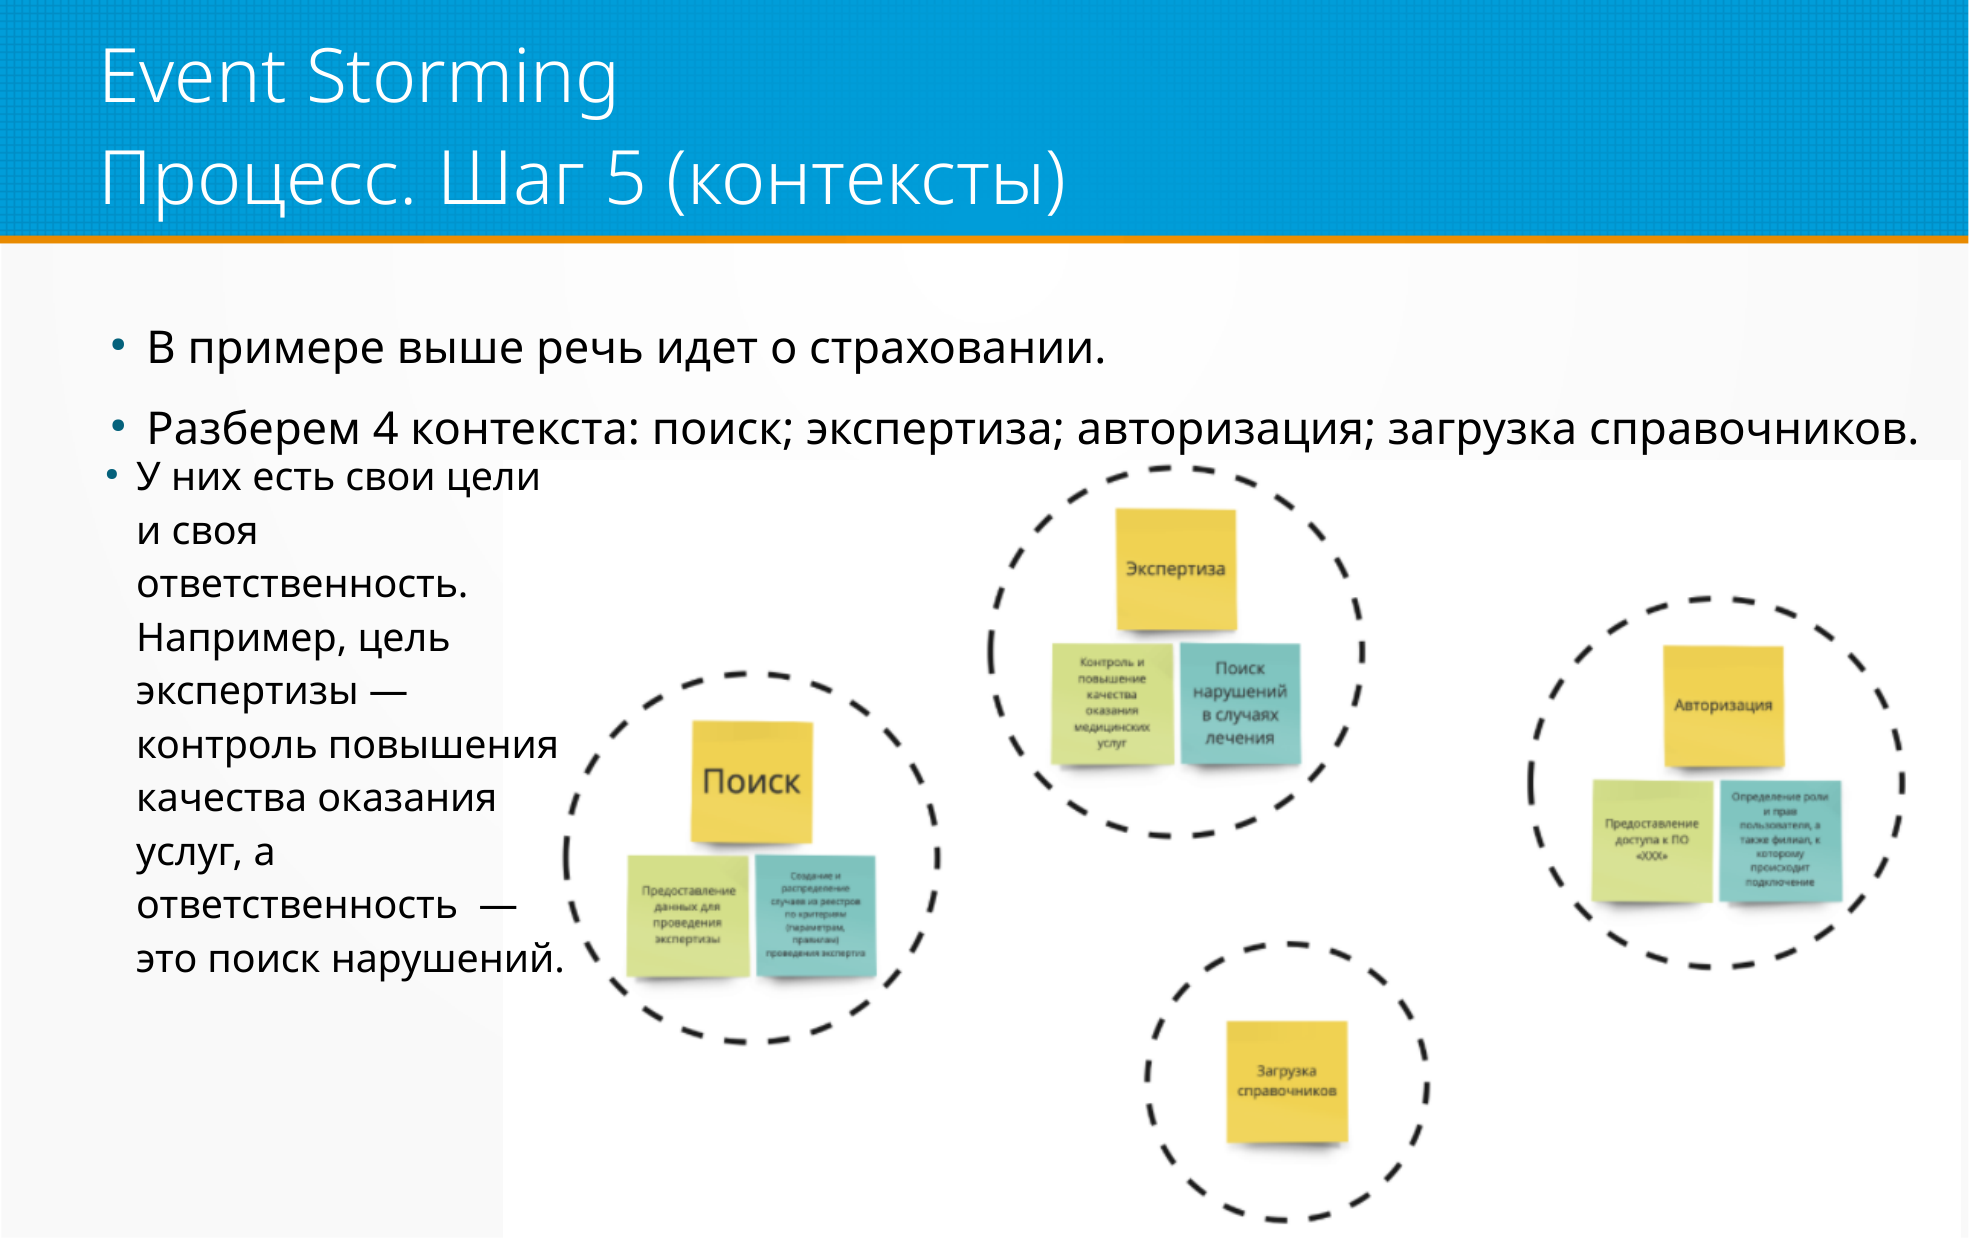

# Event Storming Процесс. Шаг 5 (контексты)
В примере выше речь идет о страховании.
Разберем 4 контекста: поиск; экспертиза; авторизация; загрузка справочников.
У них есть свои цели и своя ответственность. Например, цель экспертизы — контроль повышения качества оказания услуг, а ответственность — это поиск нарушений.